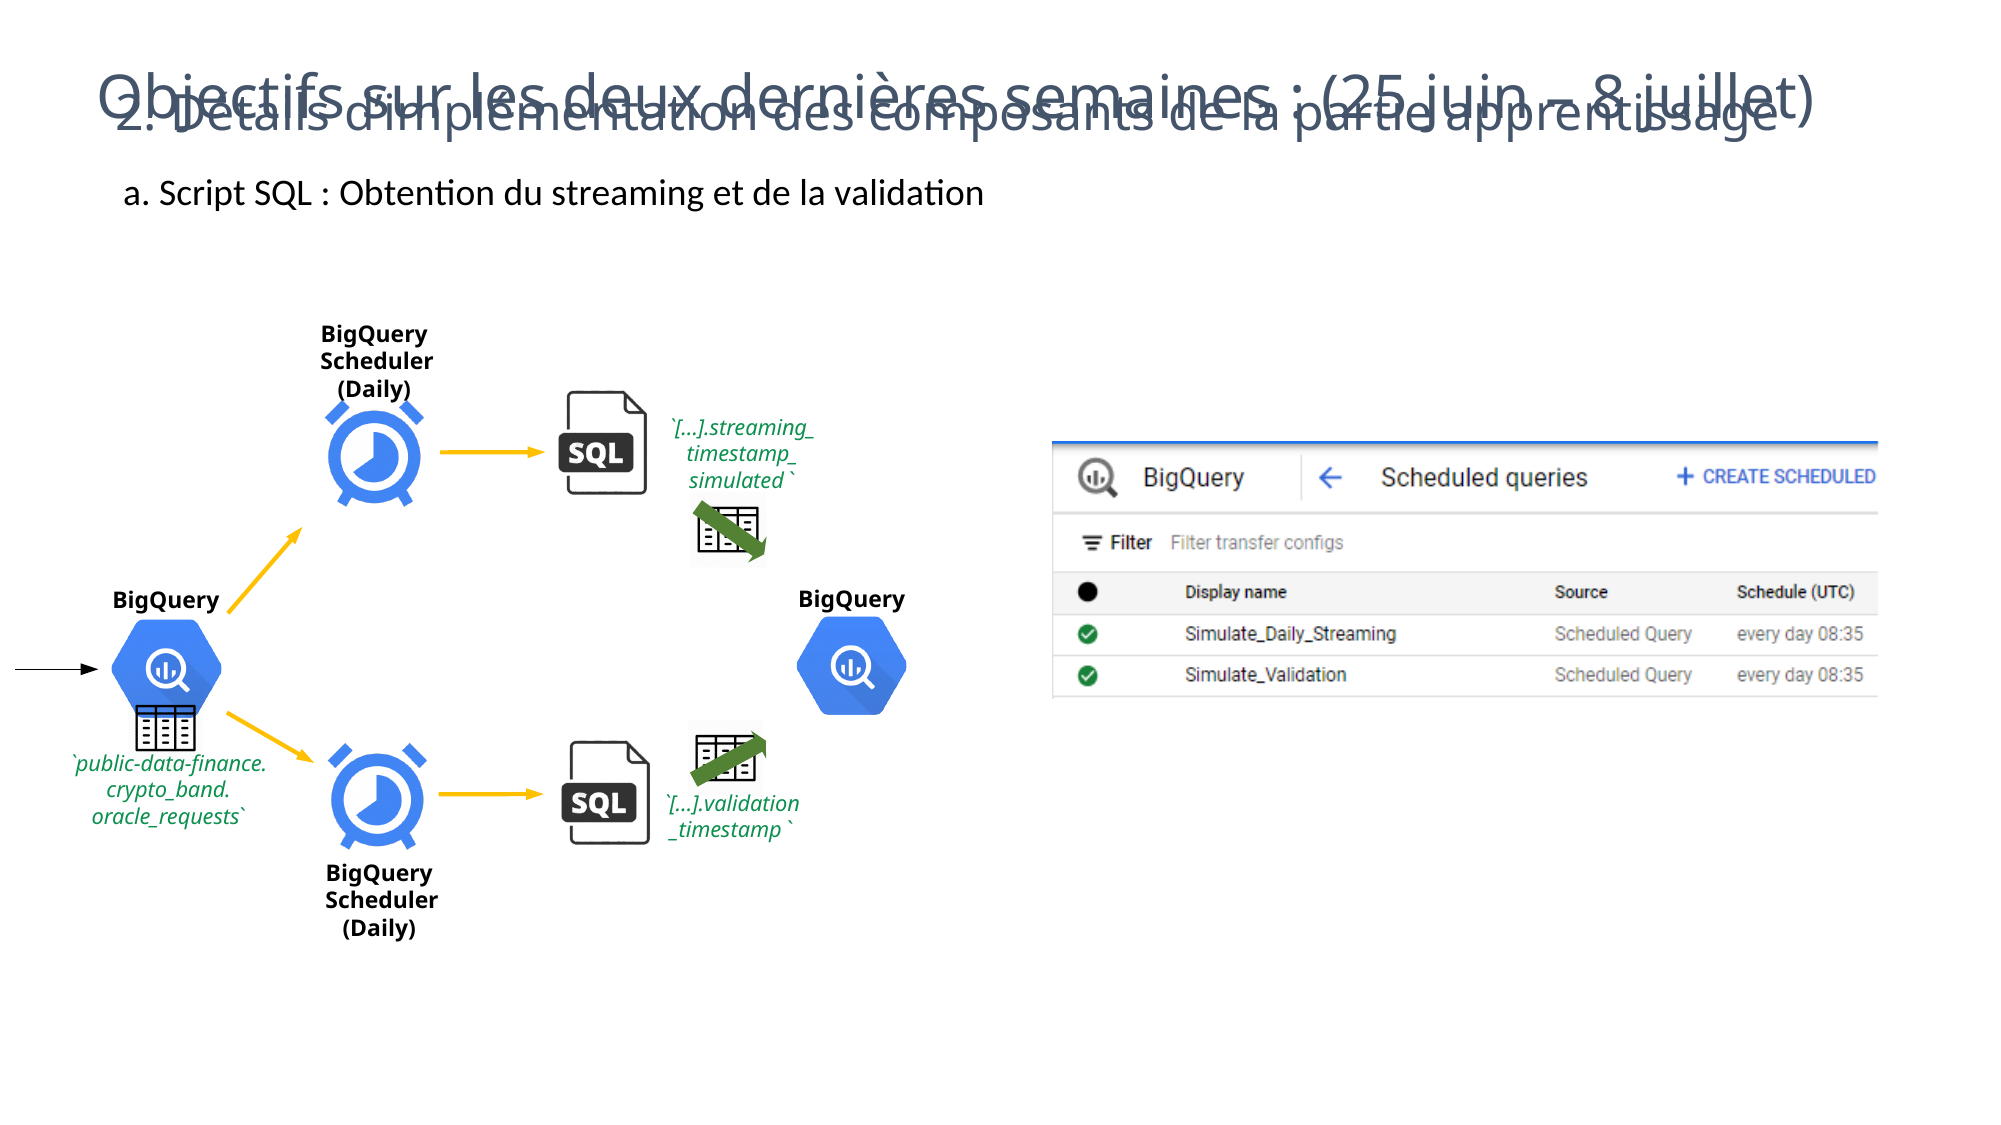

# Objectifs sur les deux dernières semaines : (25 juin – 8 juillet)
2. Détails d’implémentation des composants de la partie apprentissage
a. Script SQL : Obtention du streaming et de la validation
BigQuery
Scheduler
(Daily)
`[…].streaming_
timestamp_
simulated `
BigQuery
BigQuery
`public-data-finance.
crypto_band.
oracle_requests`
`[…].validation
_timestamp `
BigQuery
Scheduler
(Daily)